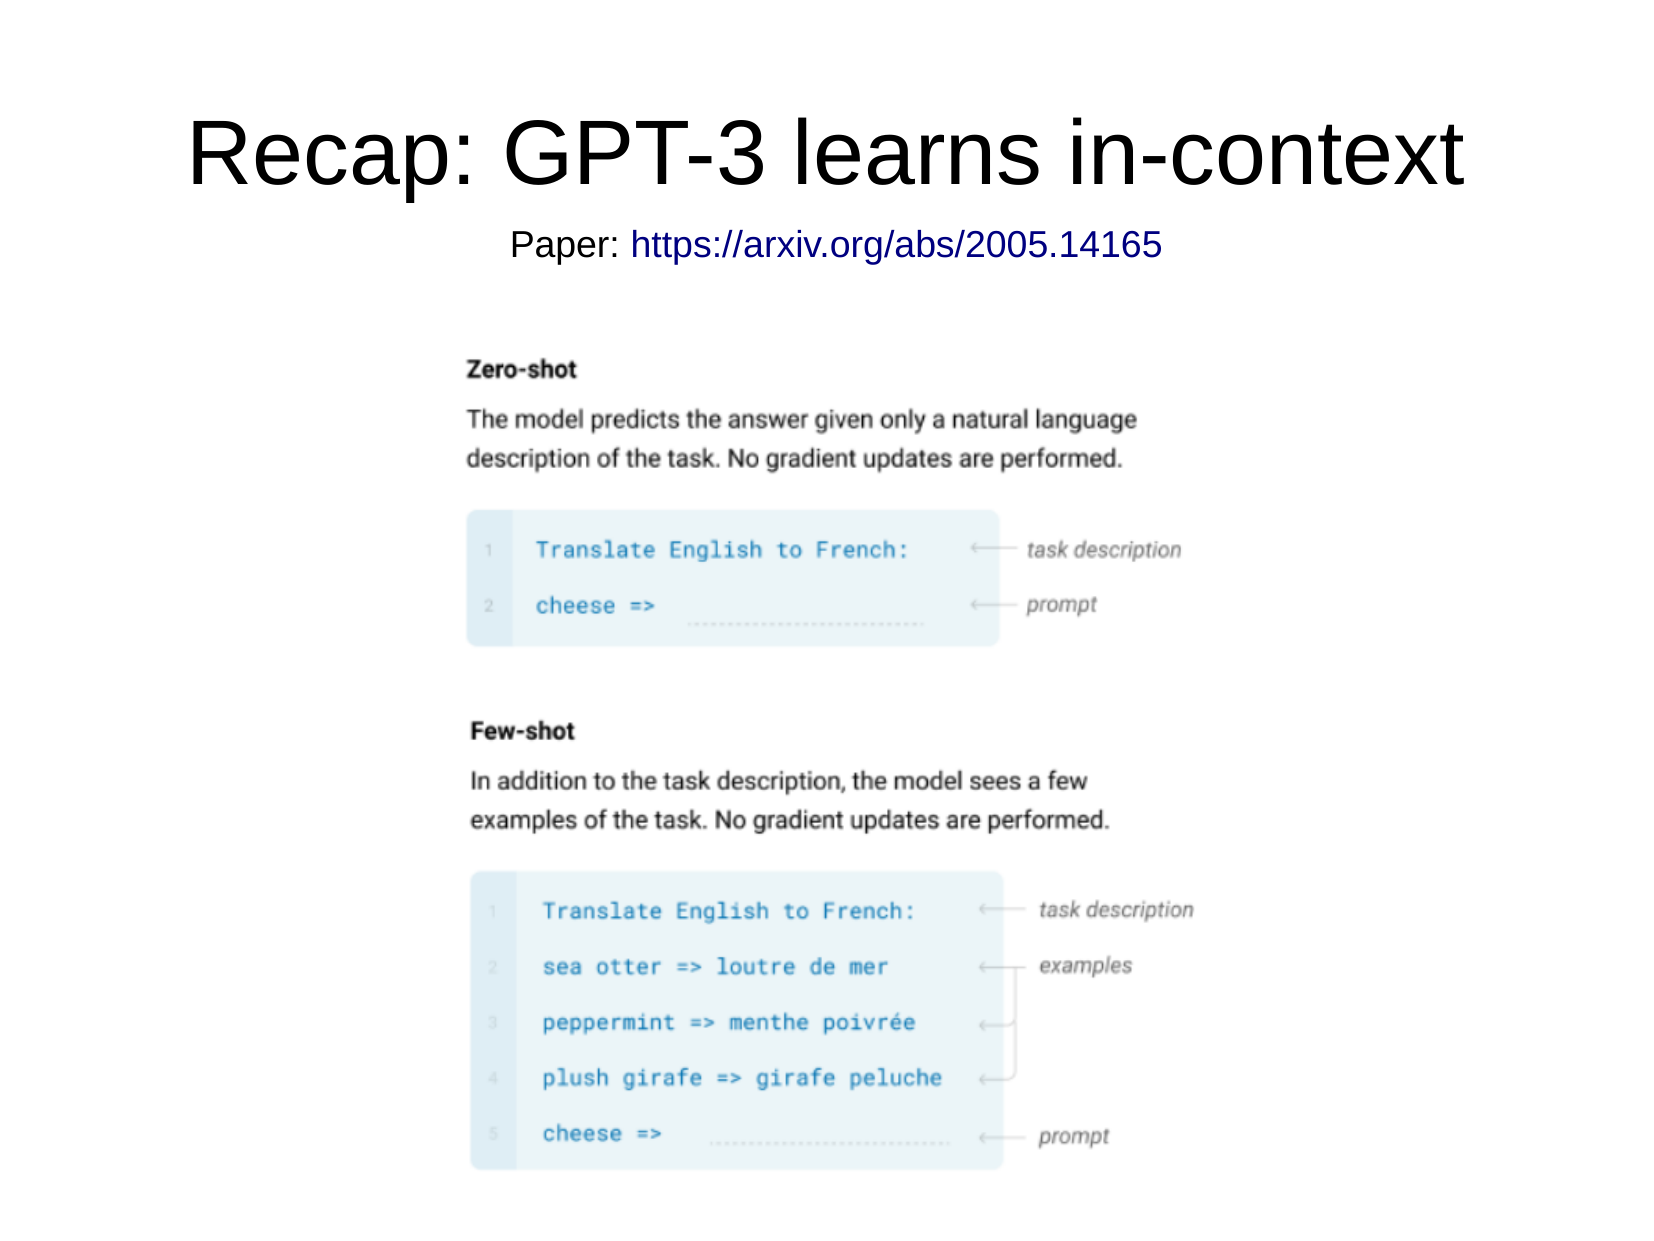

# Recap: GPT-3 learns in-context
Paper: https://arxiv.org/abs/2005.14165